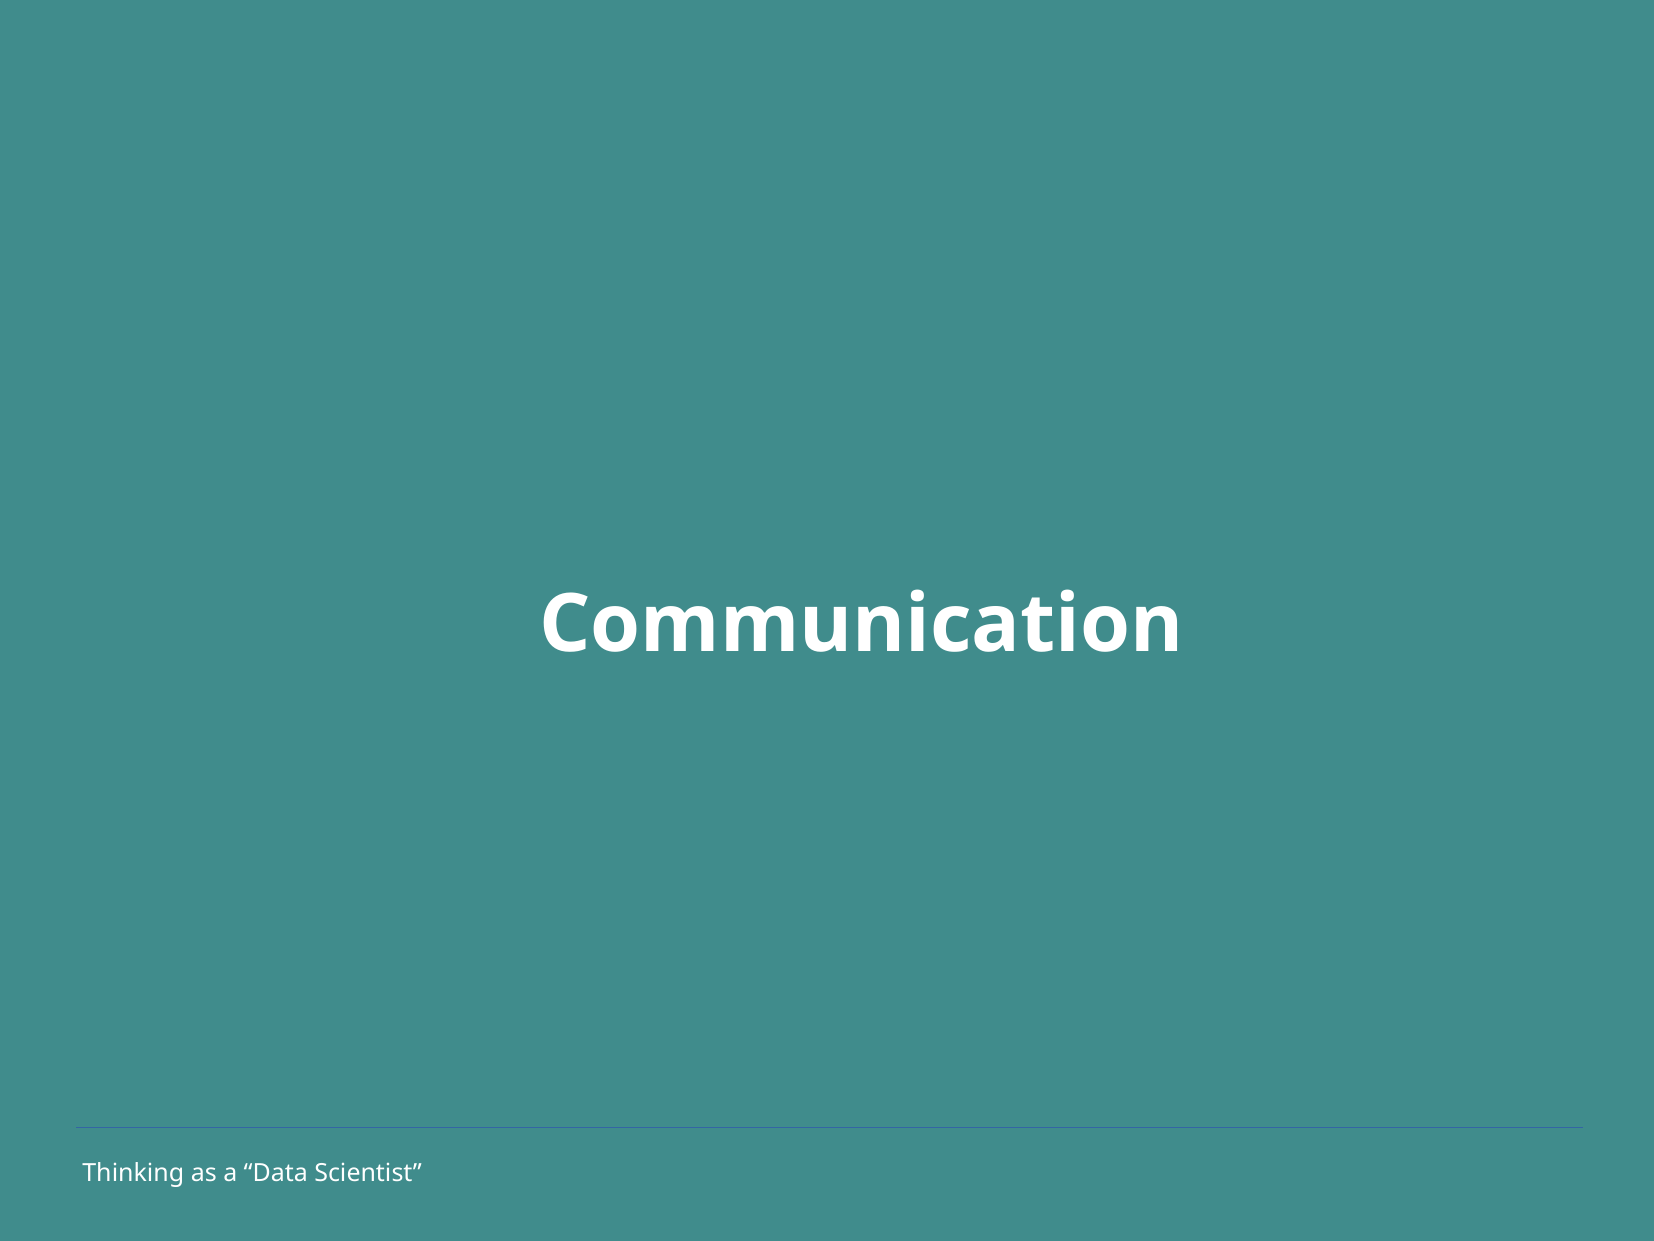

# Communication
Thinking as a “Data Scientist”